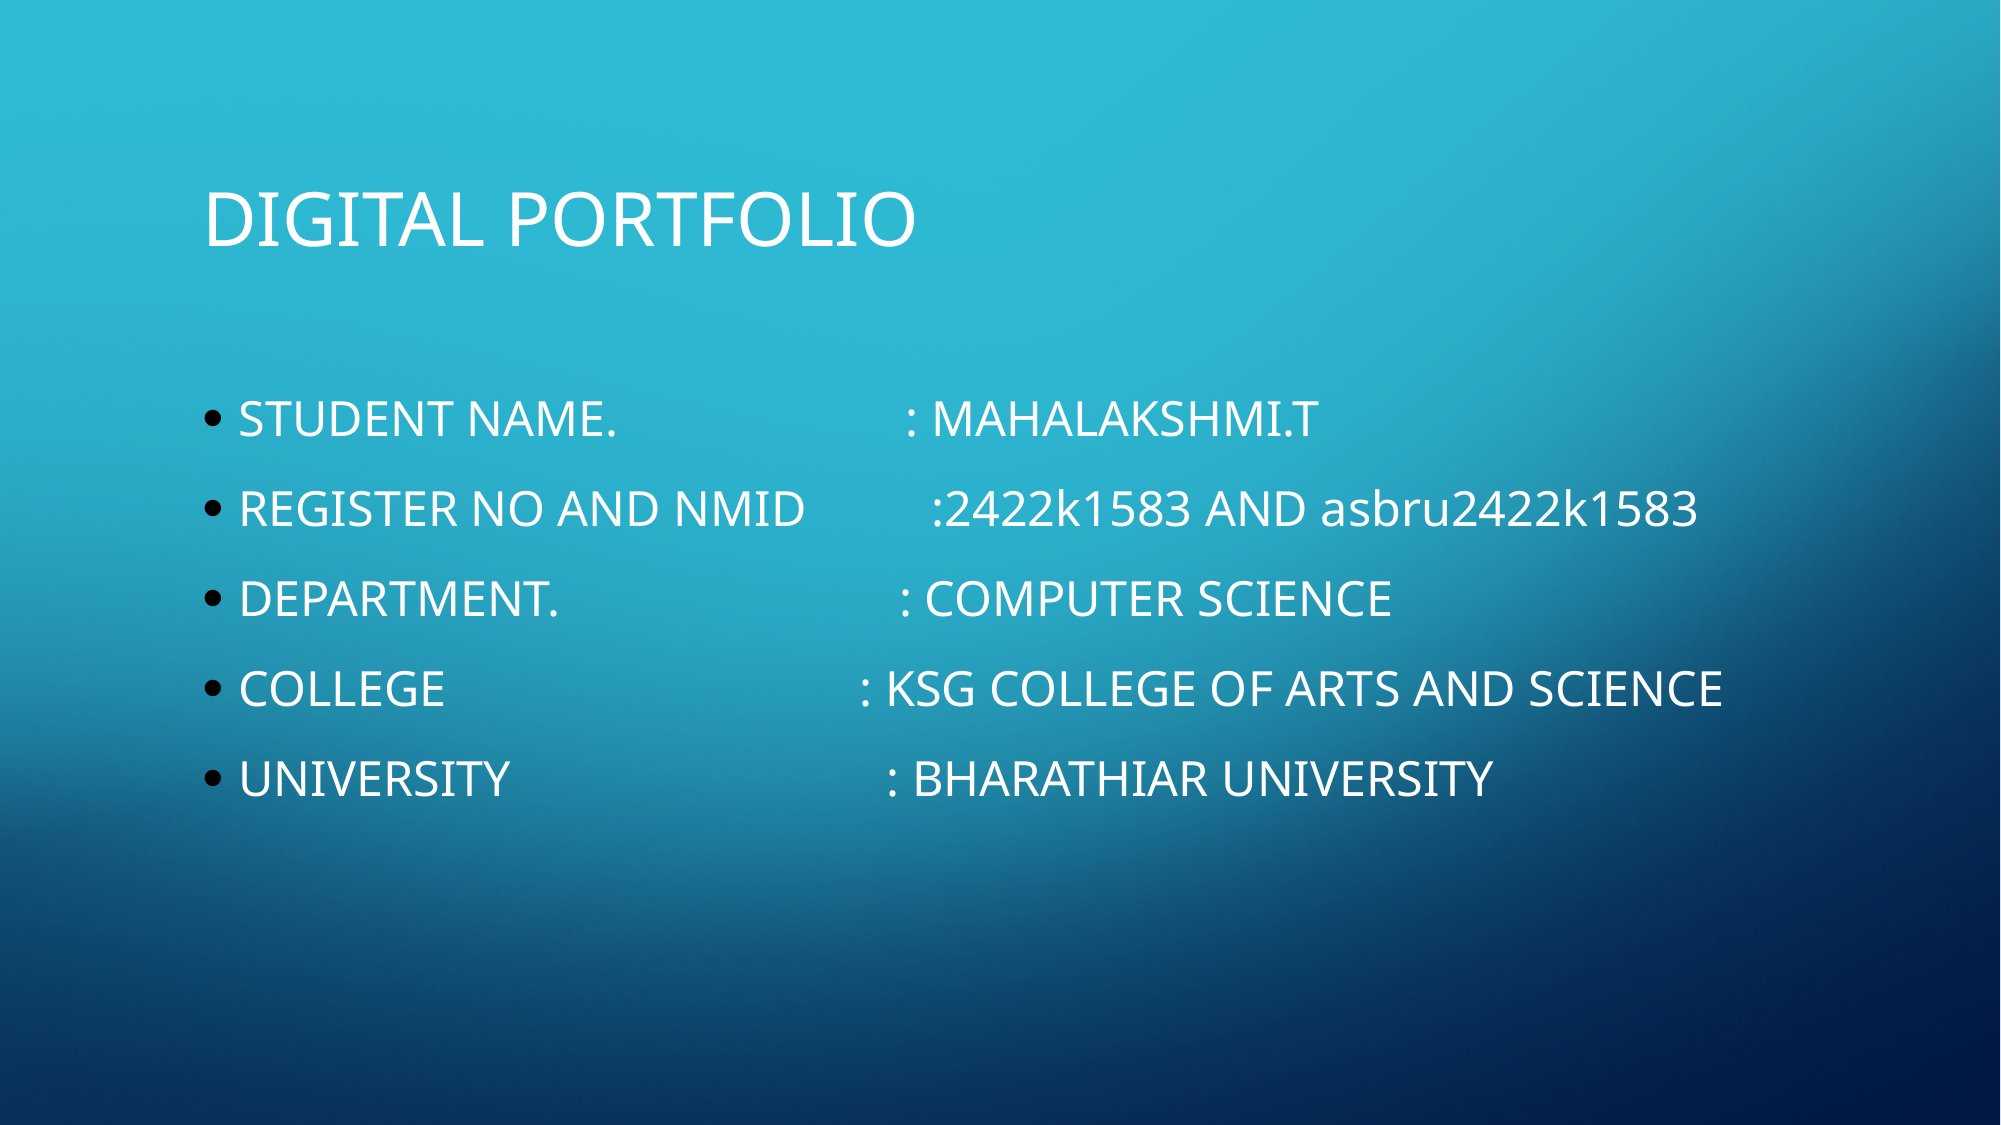

# Digital portfolio
STUDENT NAME. : MAHALAKSHMI.T
REGISTER NO AND NMID :2422k1583 AND asbru2422k1583
DEPARTMENT. : COMPUTER SCIENCE
COLLEGE : KSG COLLEGE OF ARTS AND SCIENCE
UNIVERSITY : BHARATHIAR UNIVERSITY